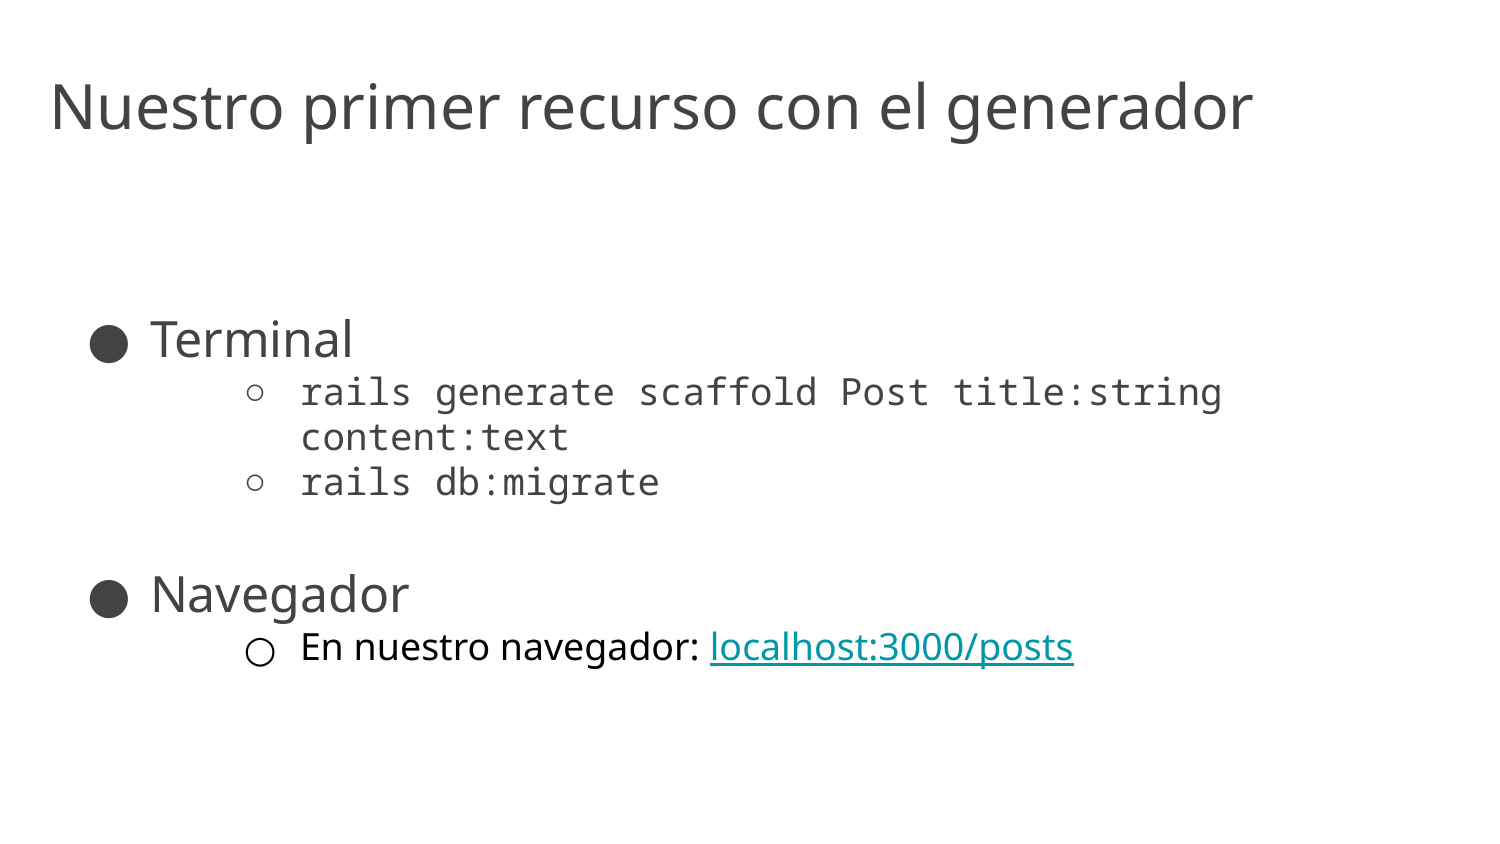

Nuestro primer recurso con el generador
Terminal
rails generate scaffold Post title:string content:text
rails db:migrate
Navegador
En nuestro navegador: localhost:3000/posts